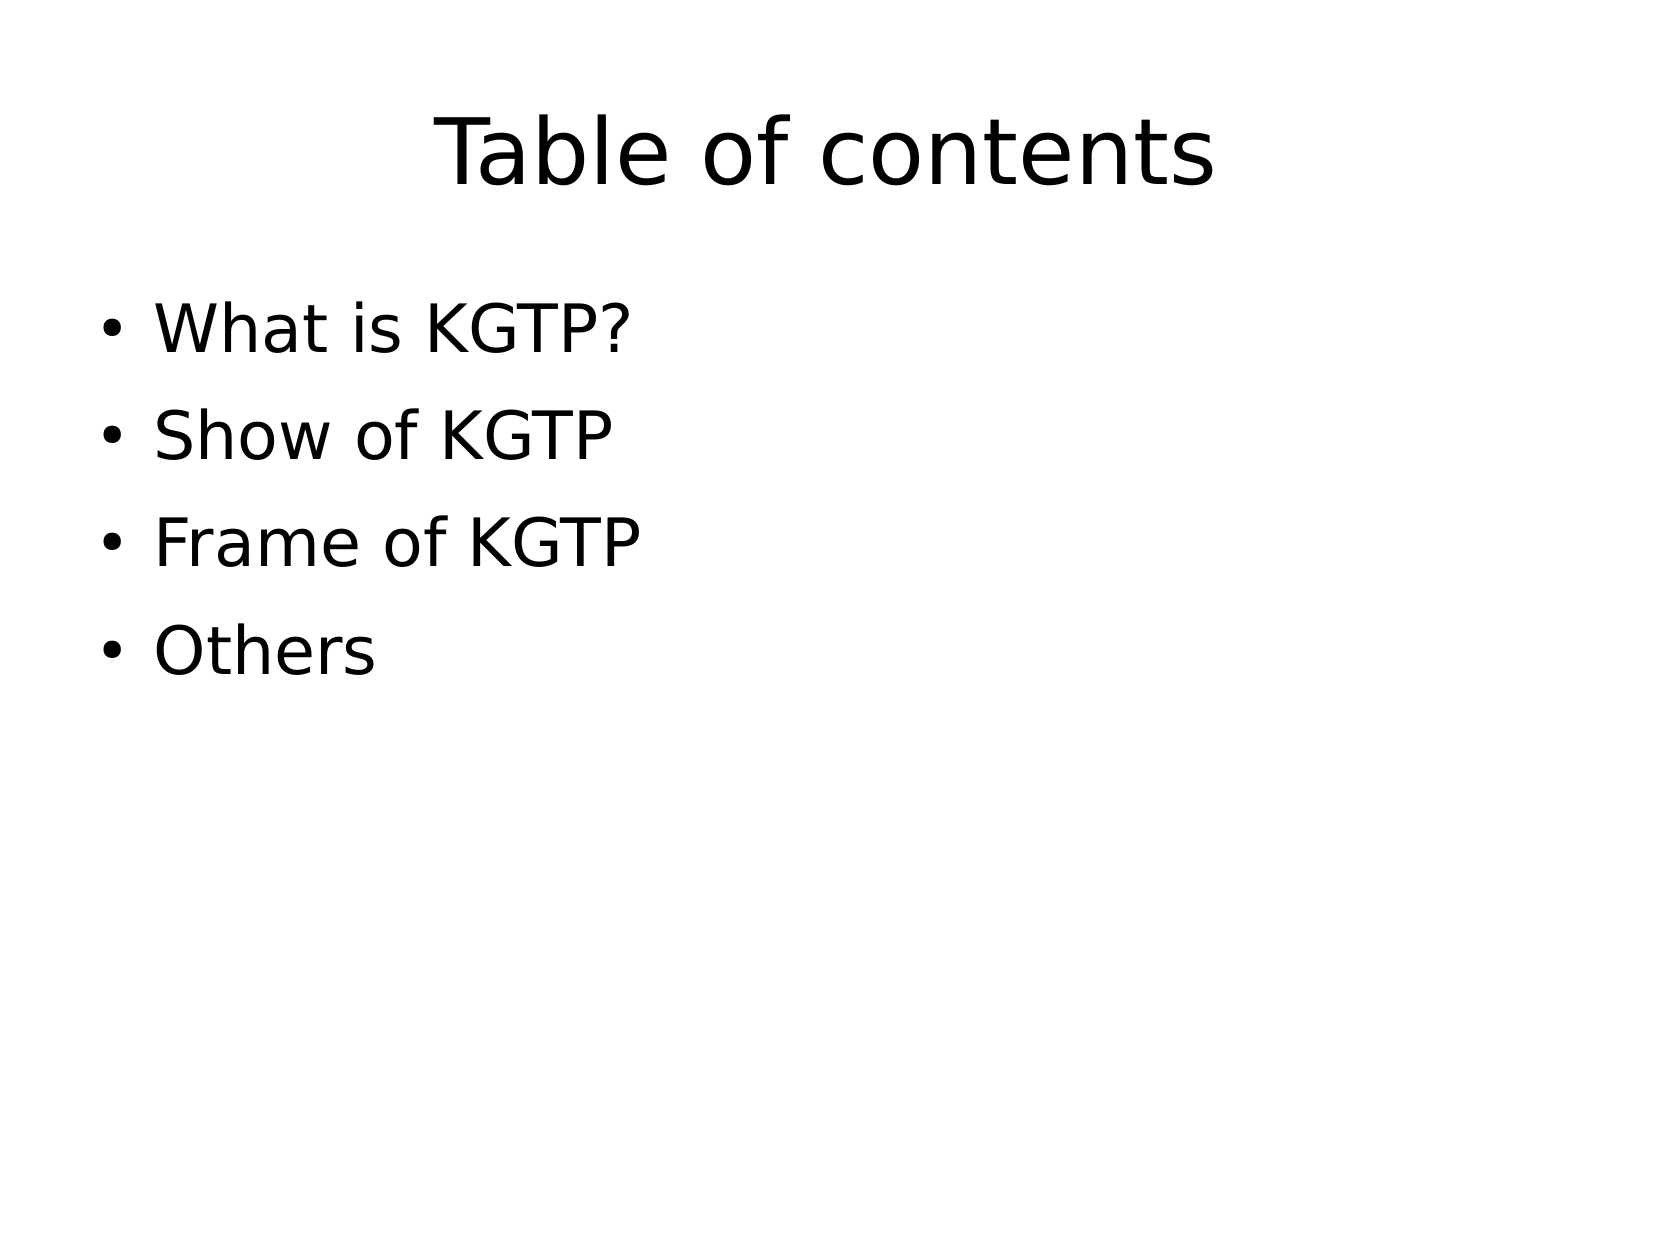

# Table of contents
What is KGTP?
Show of KGTP
Frame of KGTP
Others